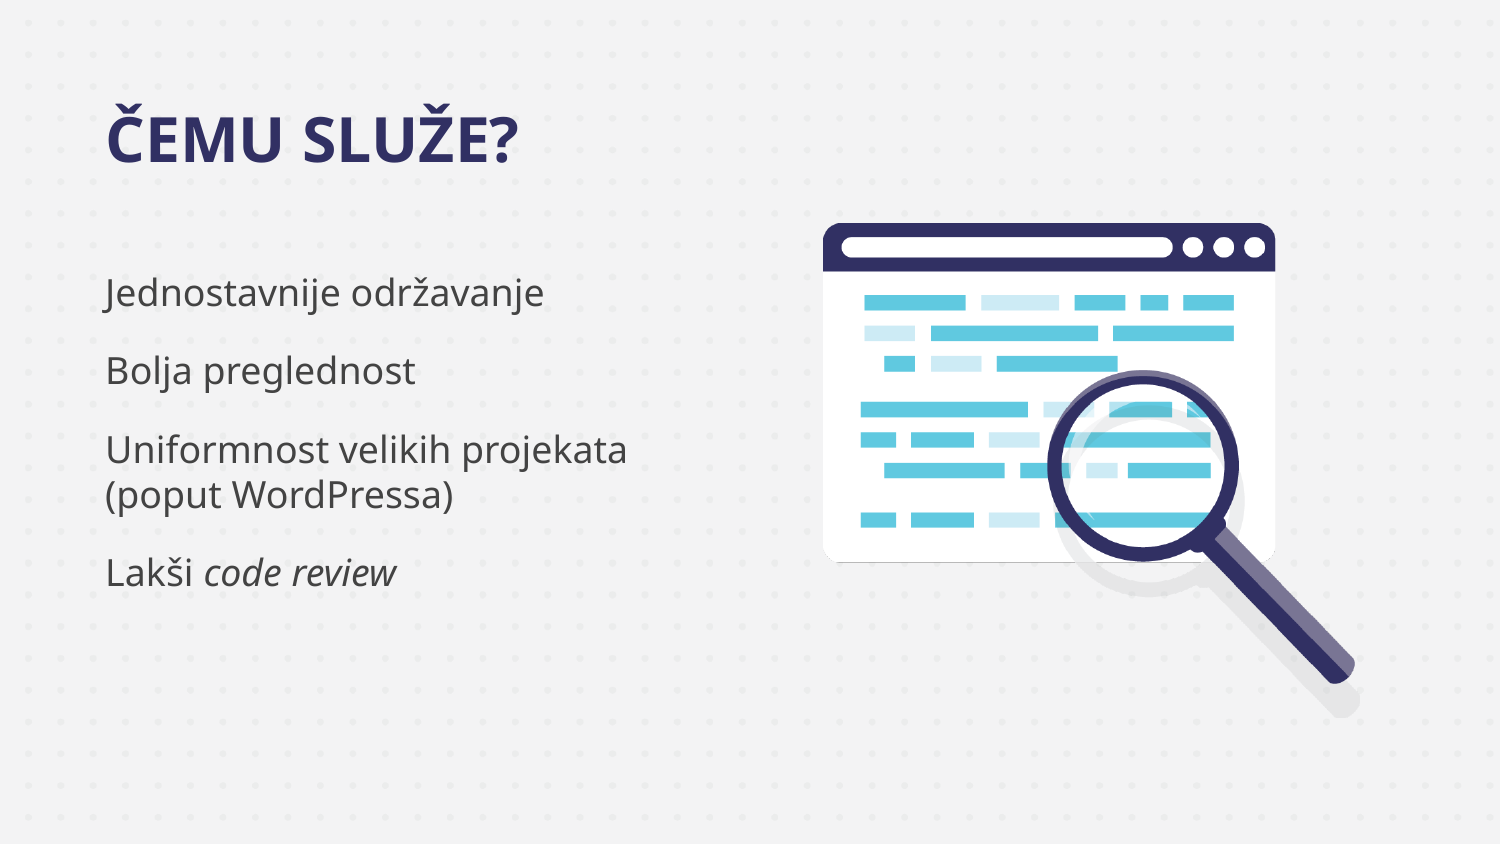

# ČEMU SLUŽE?
Jednostavnije održavanje
Bolja preglednost
Uniformnost velikih projekata
(poput WordPressa)
Lakši code review